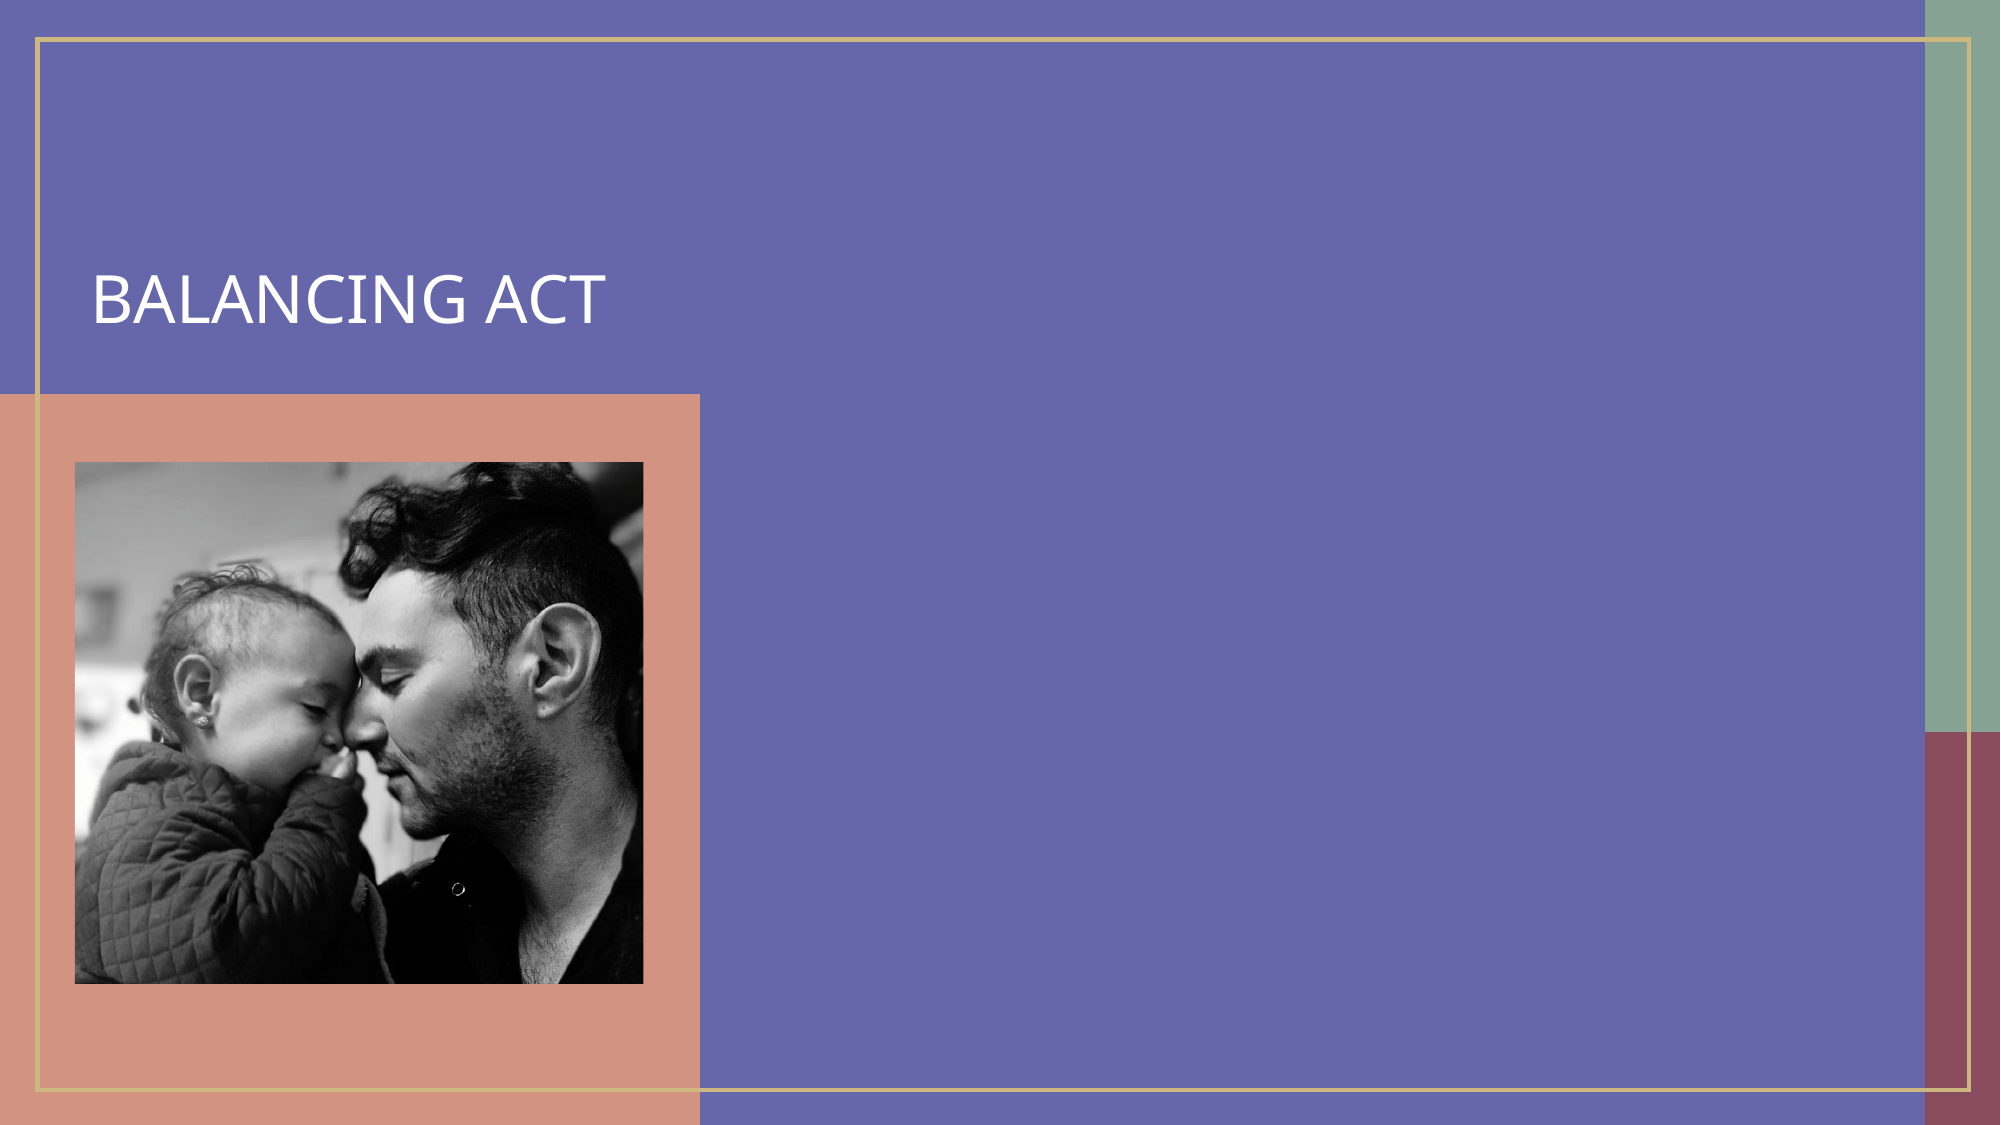

# BALANCING ACT
Use this color palette when you want a balance between warm and cool. PANTONE Very Peri is intensified within this artfully calibrated palette, injecting a feeling of liveliness and visual vibration.